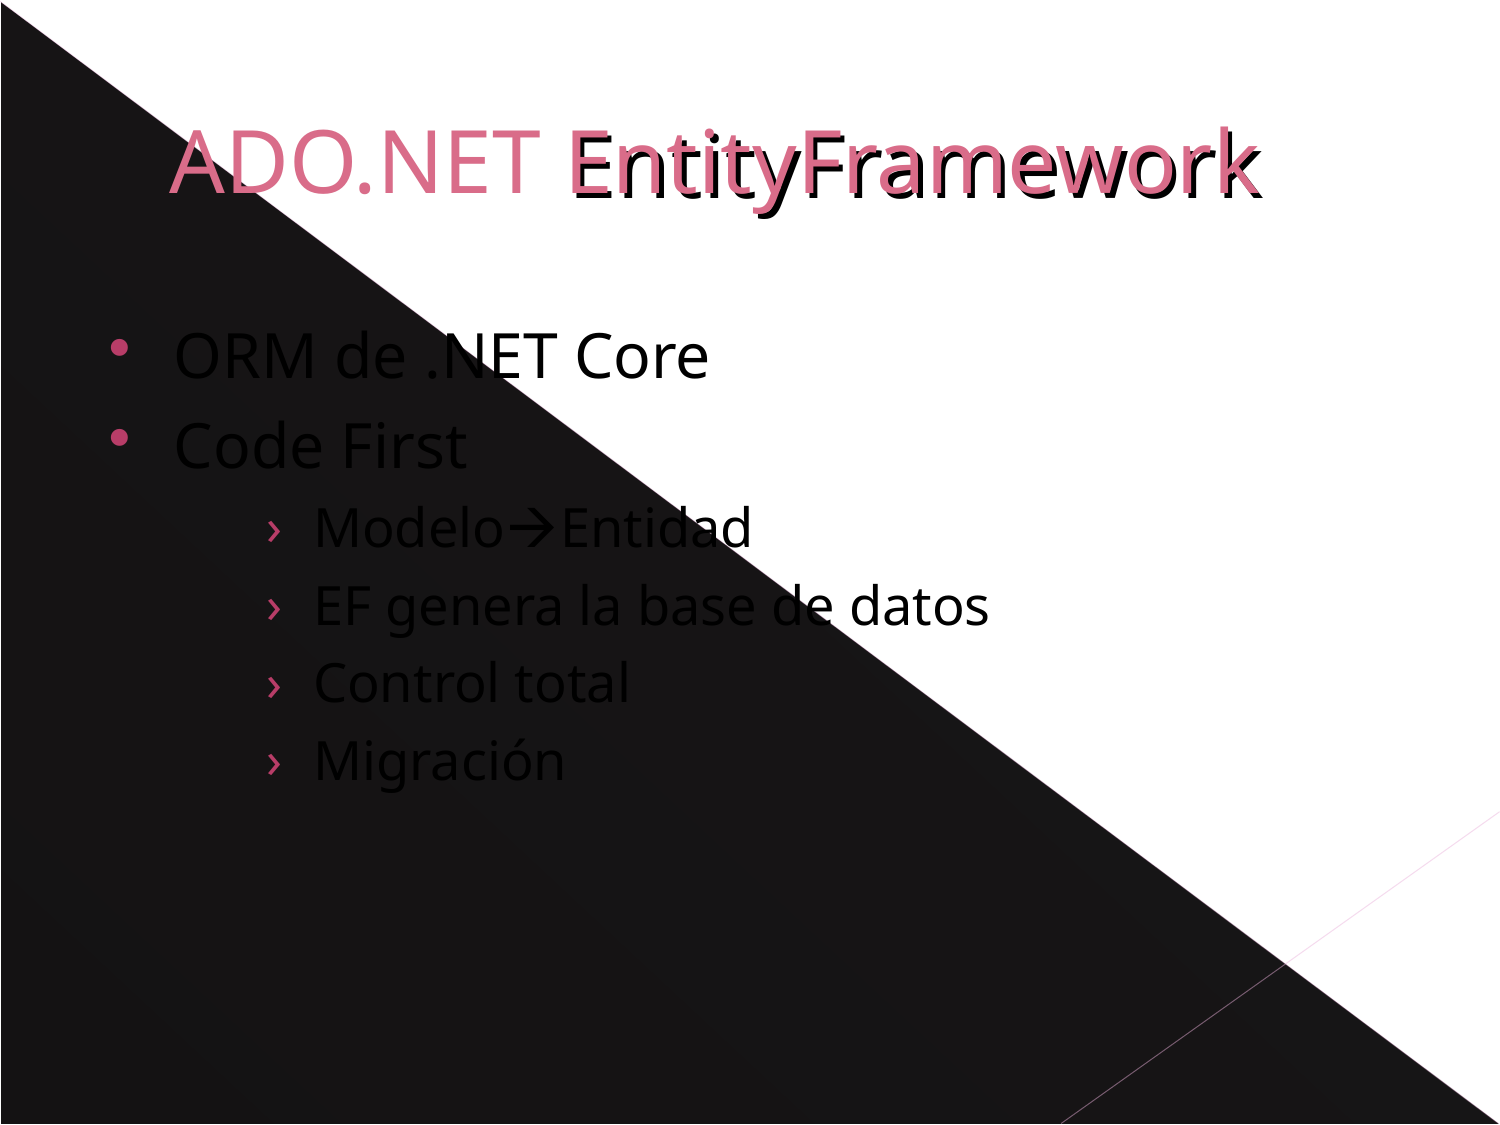

# ADO.NET EntityFramework
ORM de .NET Core
Code First
ModeloEntidad
EF genera la base de datos
Control total
Migración